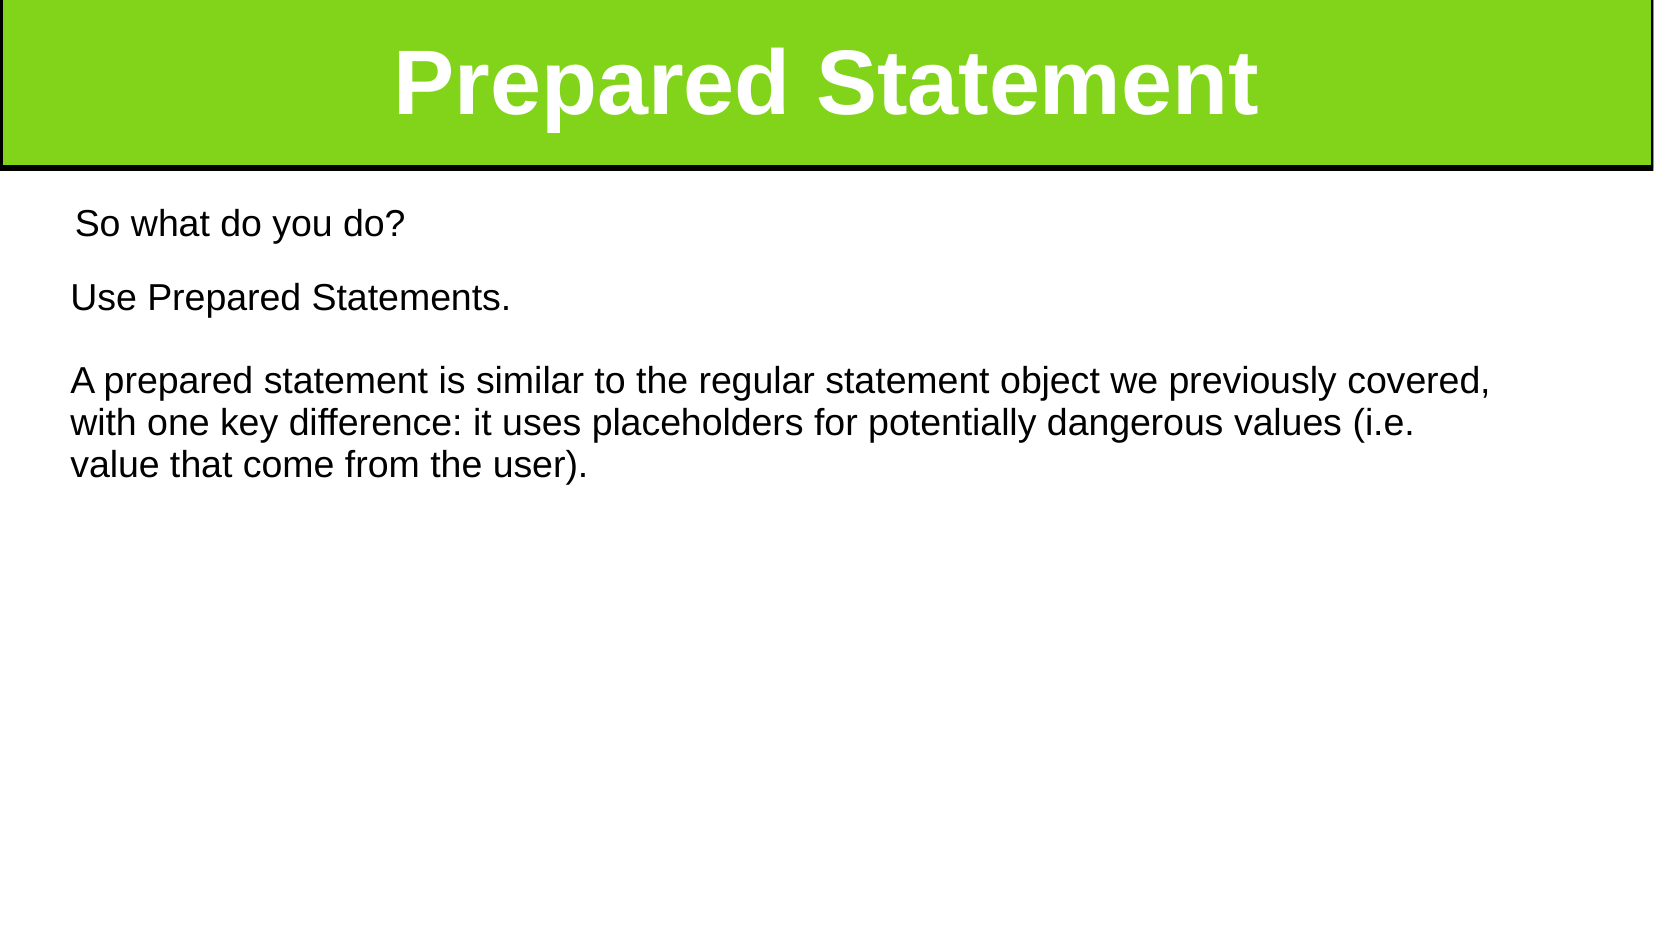

# Prepared Statement
So what do you do?
Use Prepared Statements.
A prepared statement is similar to the regular statement object we previously covered, with one key difference: it uses placeholders for potentially dangerous values (i.e. value that come from the user).